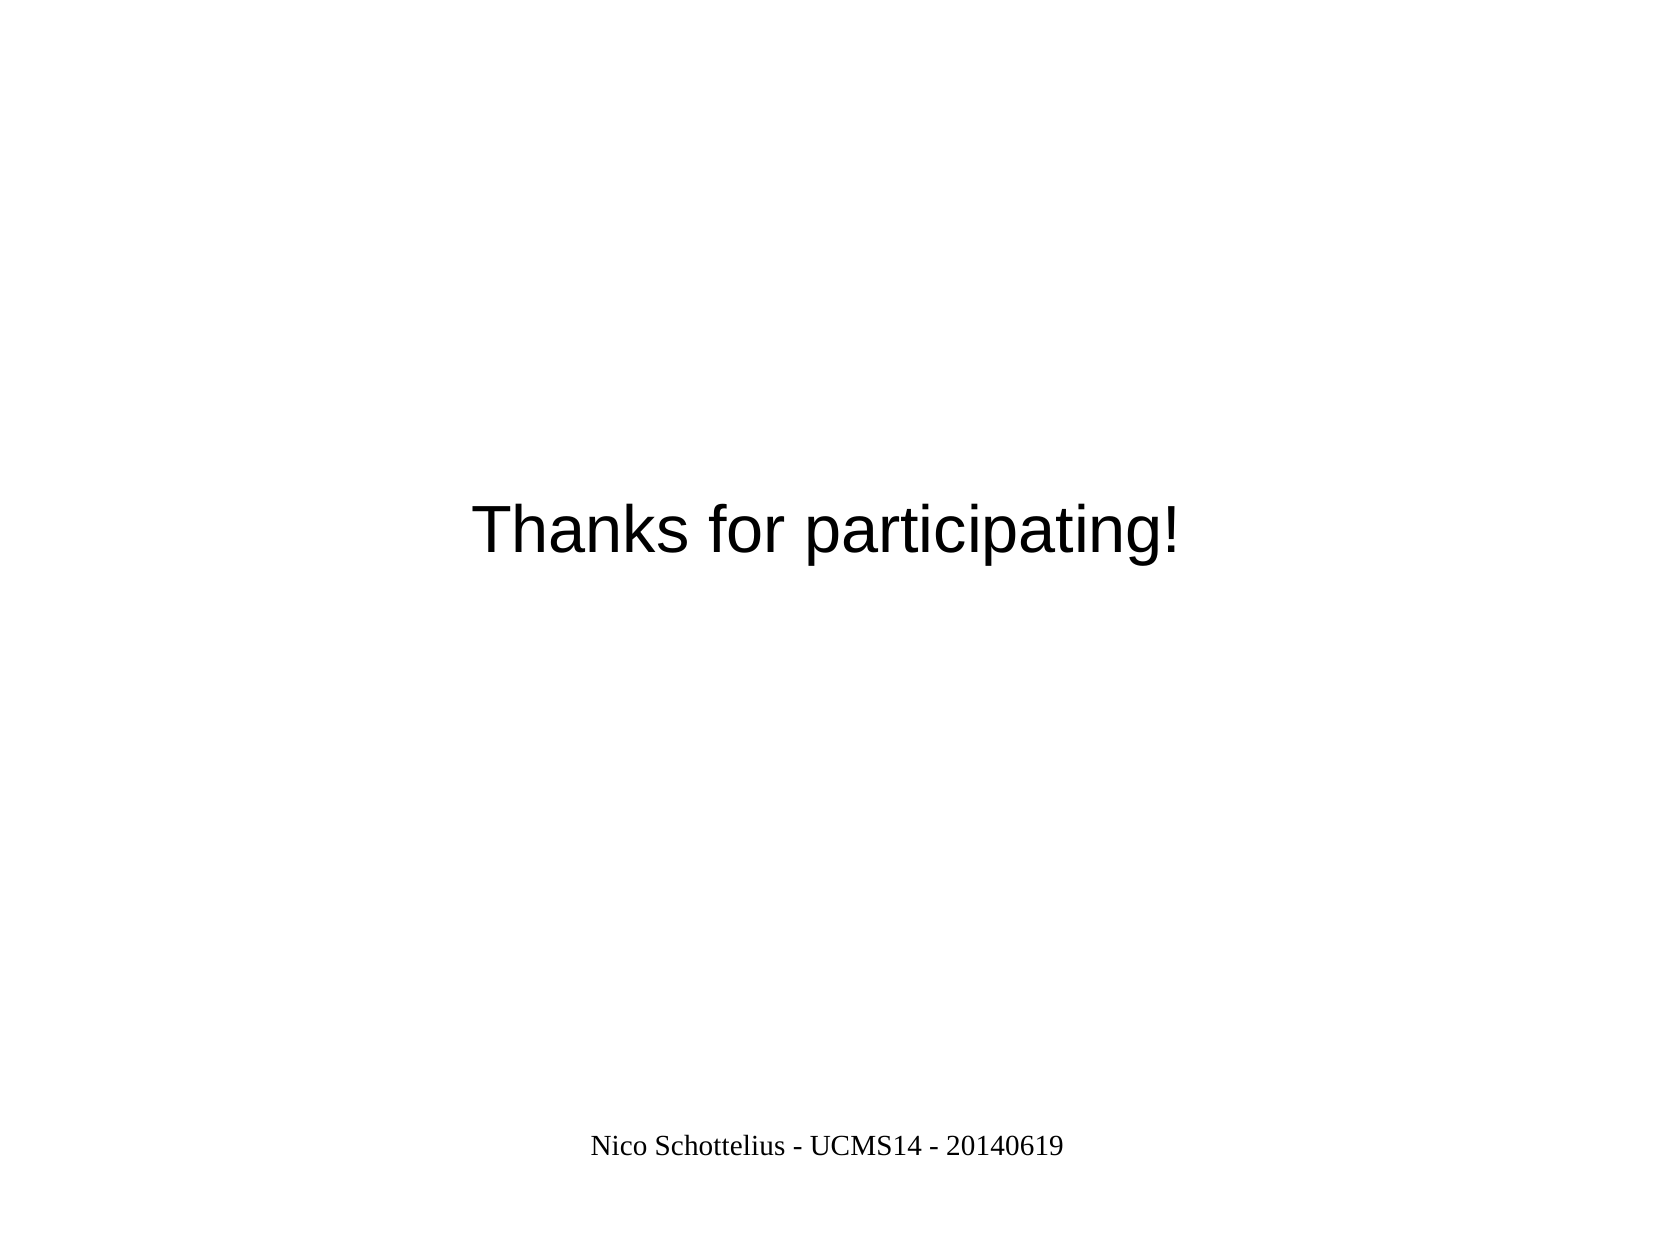

# Thanks for participating!
Nico Schottelius - UCMS14 - 20140619